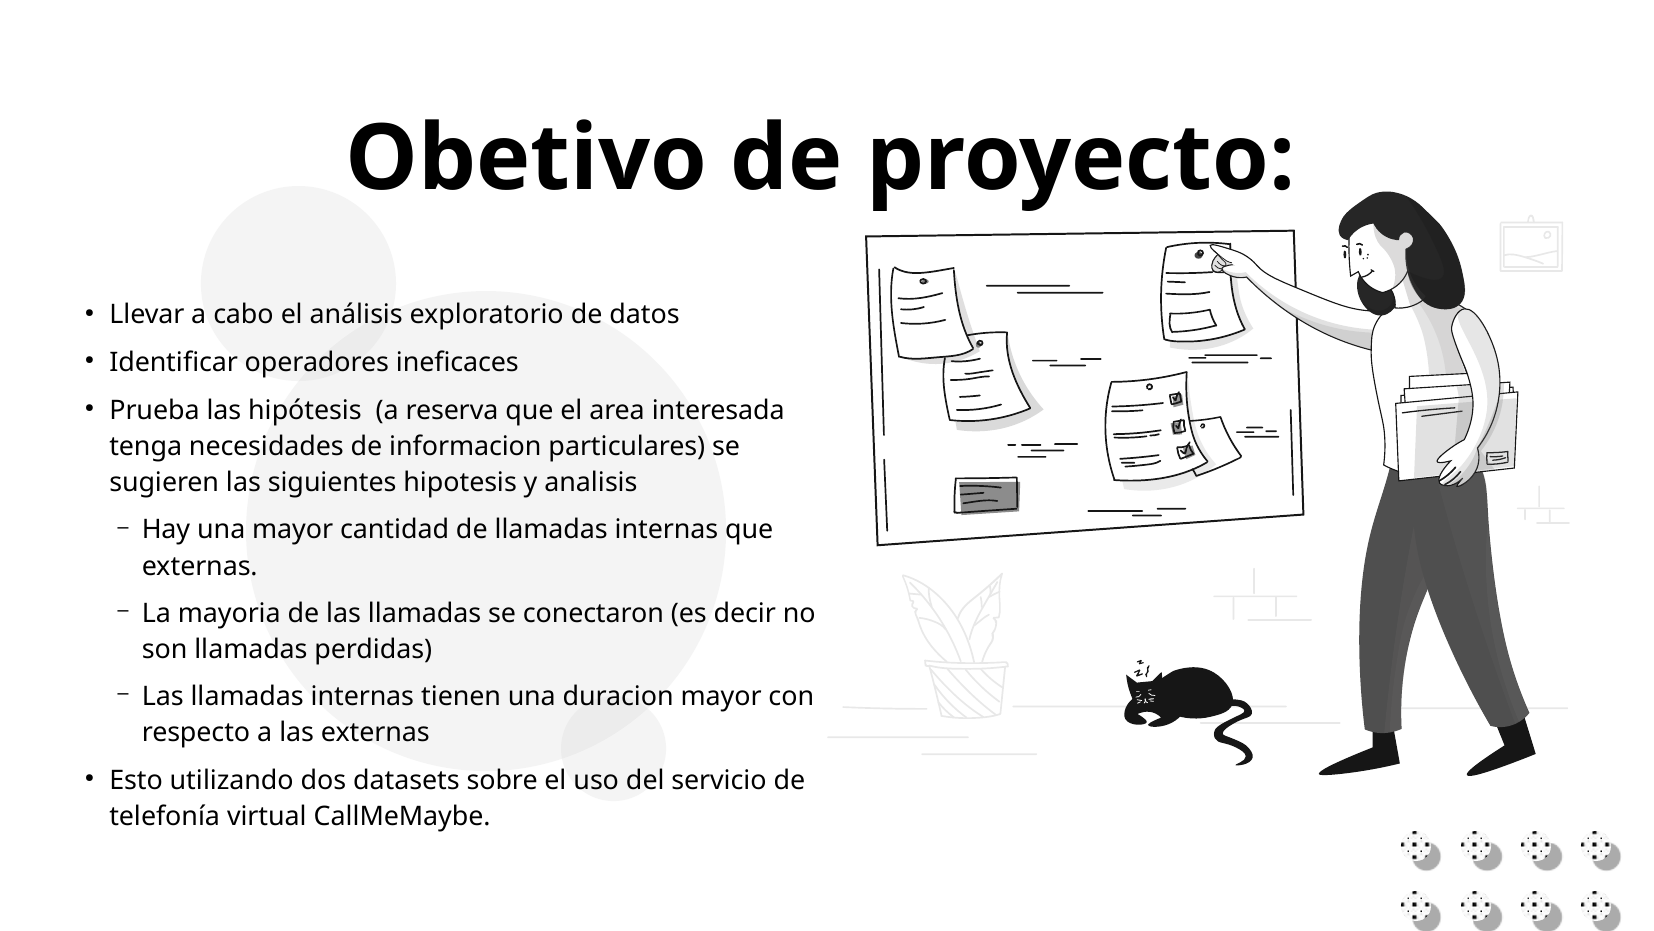

# Obetivo de proyecto:
Llevar a cabo el análisis exploratorio de datos
Identificar operadores ineficaces
Prueba las hipótesis (a reserva que el area interesada tenga necesidades de informacion particulares) se sugieren las siguientes hipotesis y analisis
Hay una mayor cantidad de llamadas internas que externas.
La mayoria de las llamadas se conectaron (es decir no son llamadas perdidas)
Las llamadas internas tienen una duracion mayor con respecto a las externas
Esto utilizando dos datasets sobre el uso del servicio de telefonía virtual CallMeMaybe.